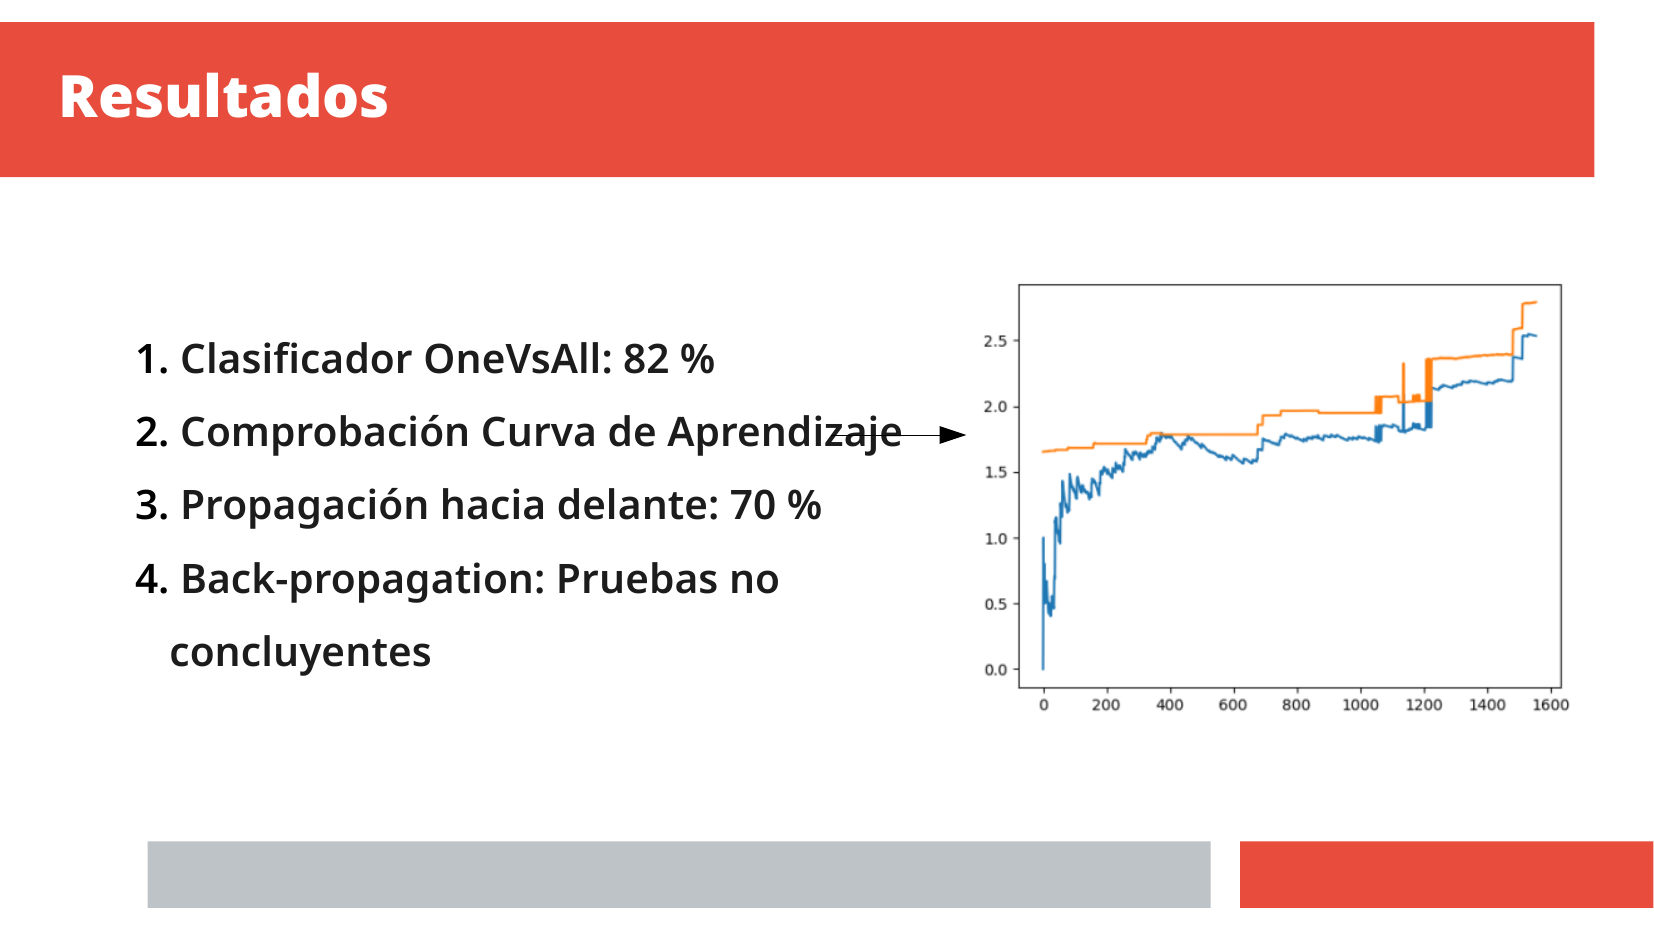

# Resultados
 Clasificador OneVsAll: 82 %
 Comprobación Curva de Aprendizaje
 Propagación hacia delante: 70 %
 Back-propagation: Pruebas no
concluyentes